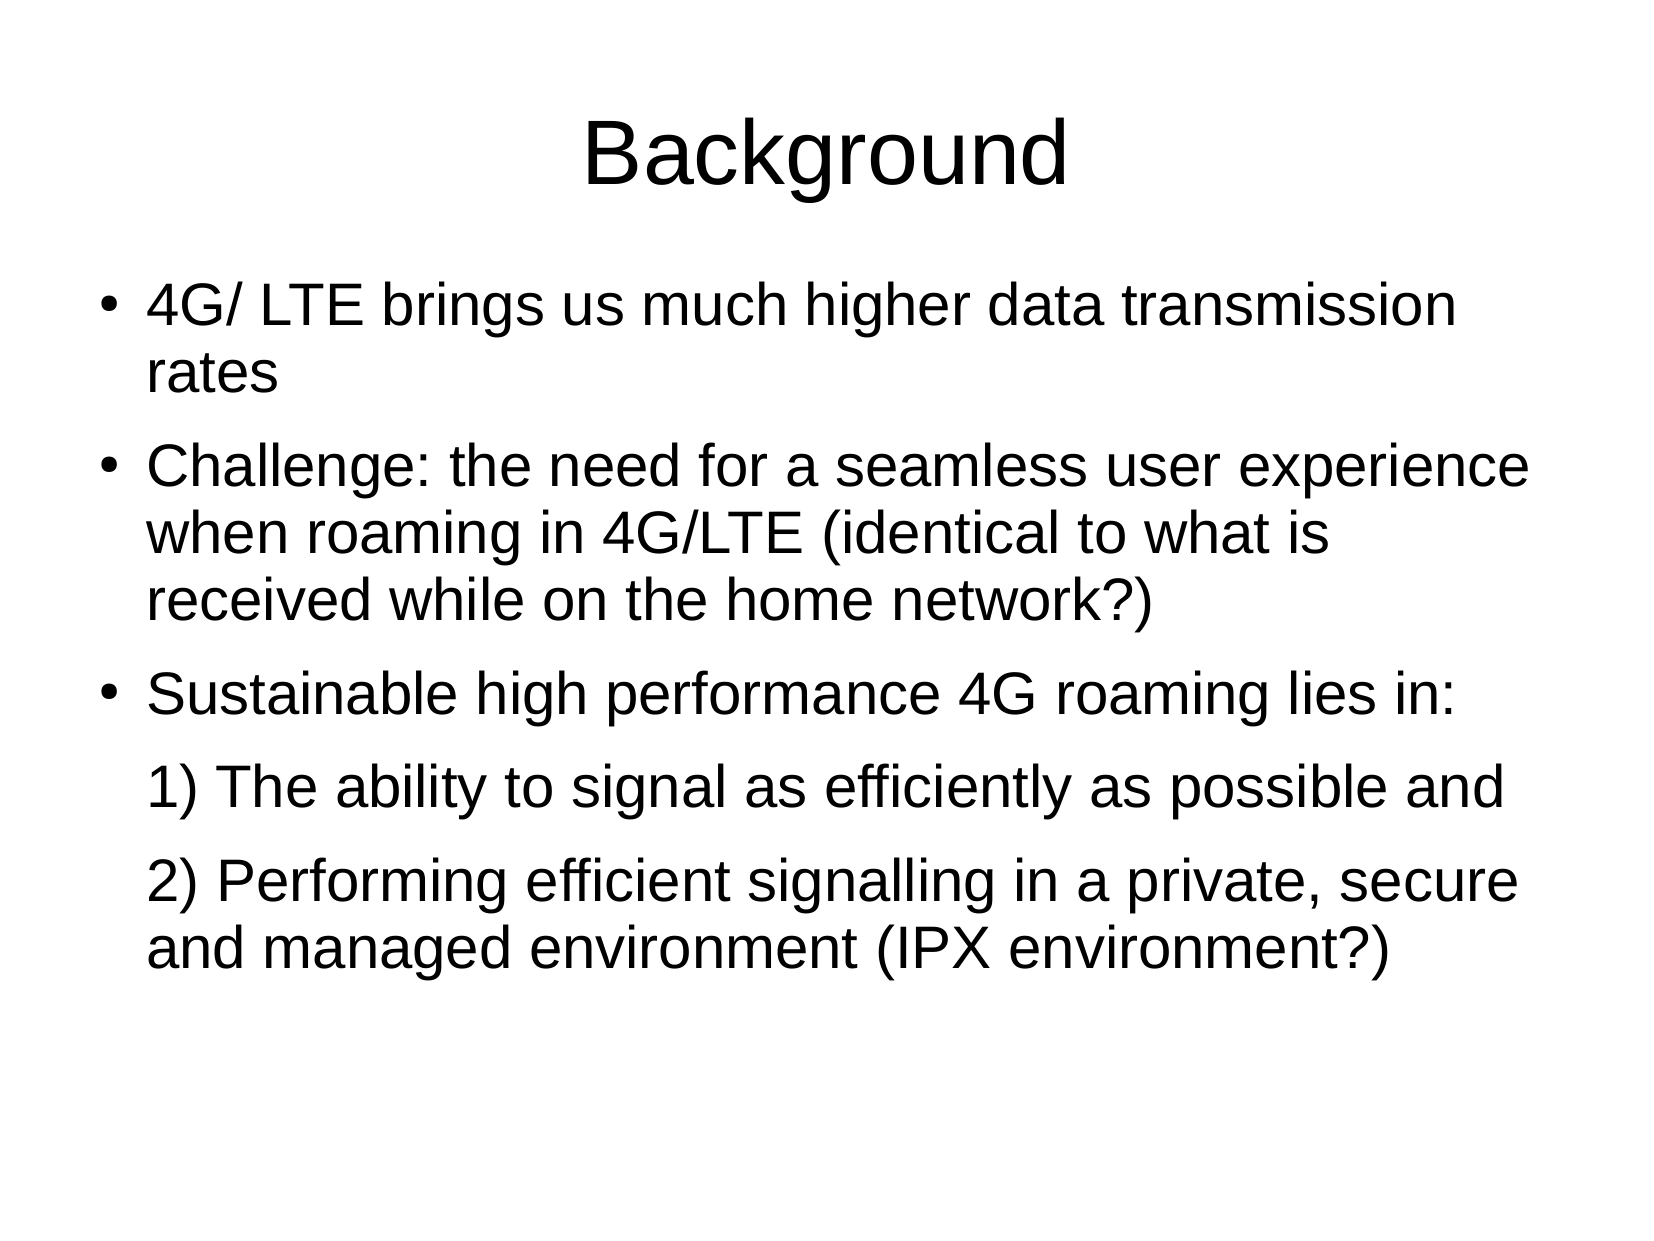

# Background
4G/ LTE brings us much higher data transmission rates
Challenge: the need for a seamless user experience when roaming in 4G/LTE (identical to what is received while on the home network?)
Sustainable high performance 4G roaming lies in:
1) The ability to signal as efficiently as possible and
2) Performing efficient signalling in a private, secure and managed environment (IPX environment?)